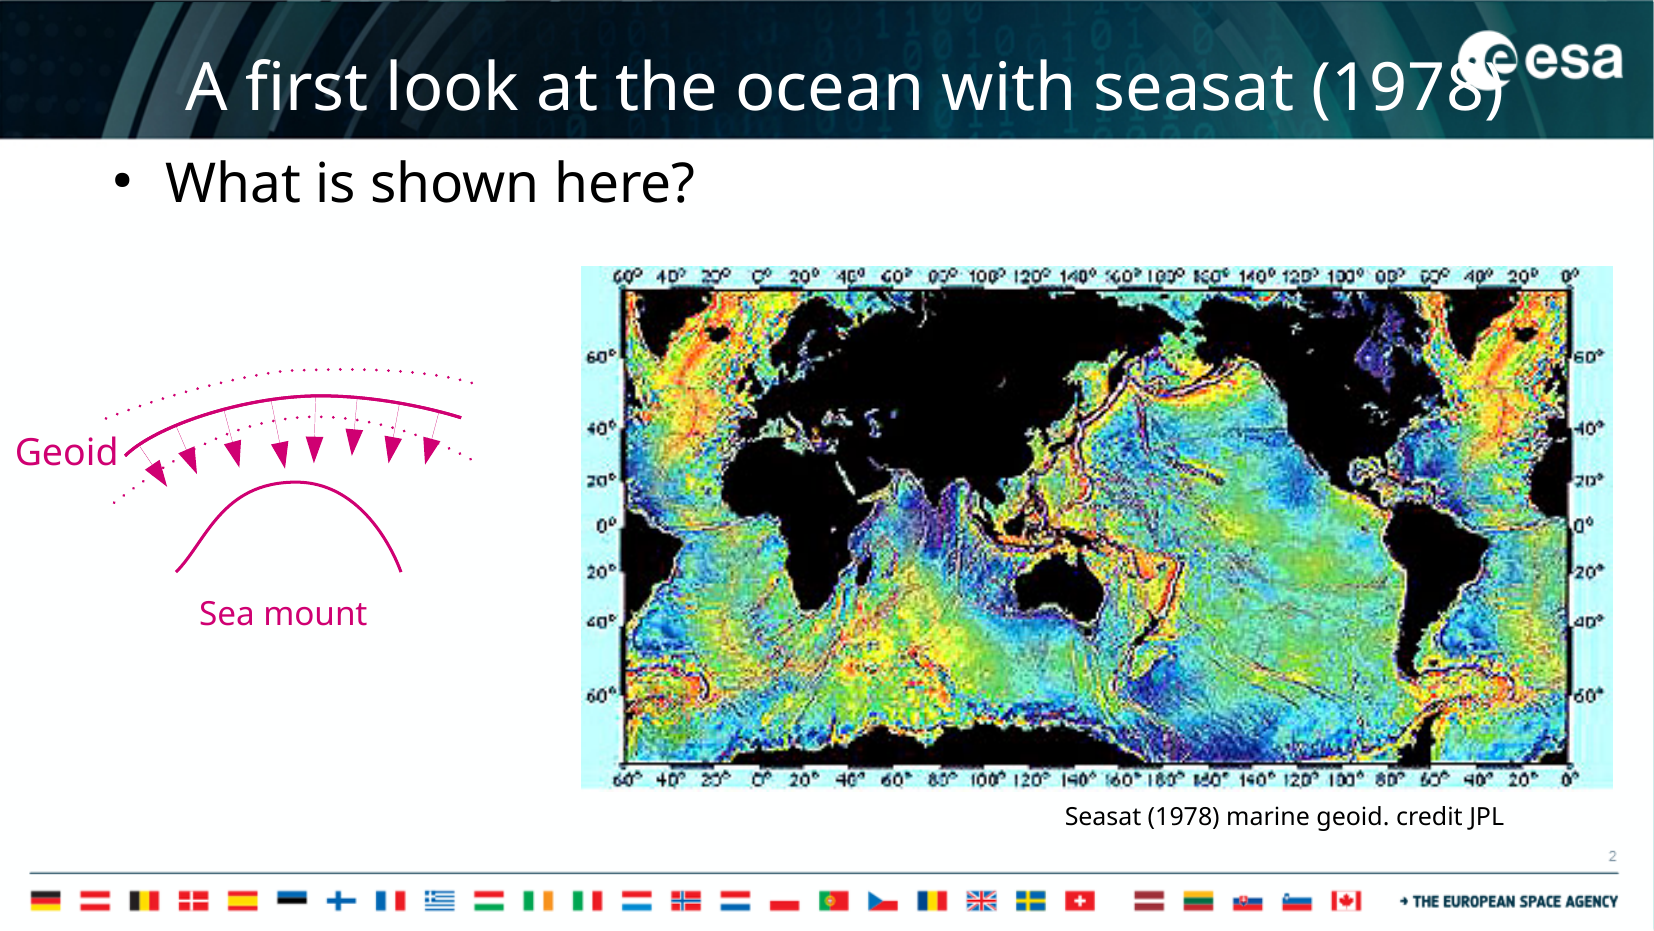

# A first look at the ocean with seasat (1978)
What is shown here?
Geoid
Sea mount
Seasat (1978) marine geoid. credit JPL